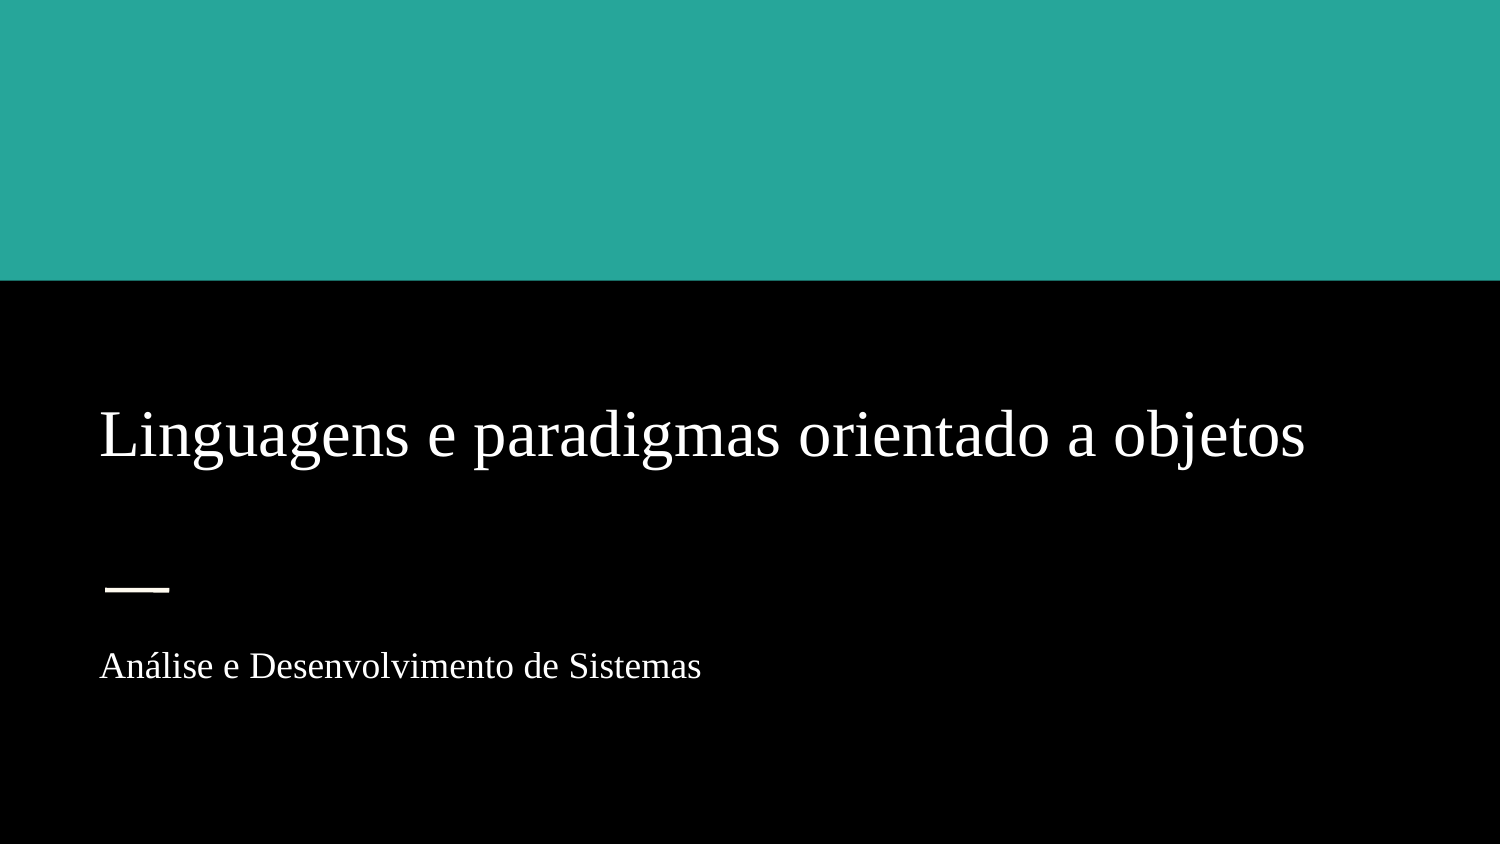

# Linguagens e paradigmas orientado a objetos
Análise e Desenvolvimento de Sistemas